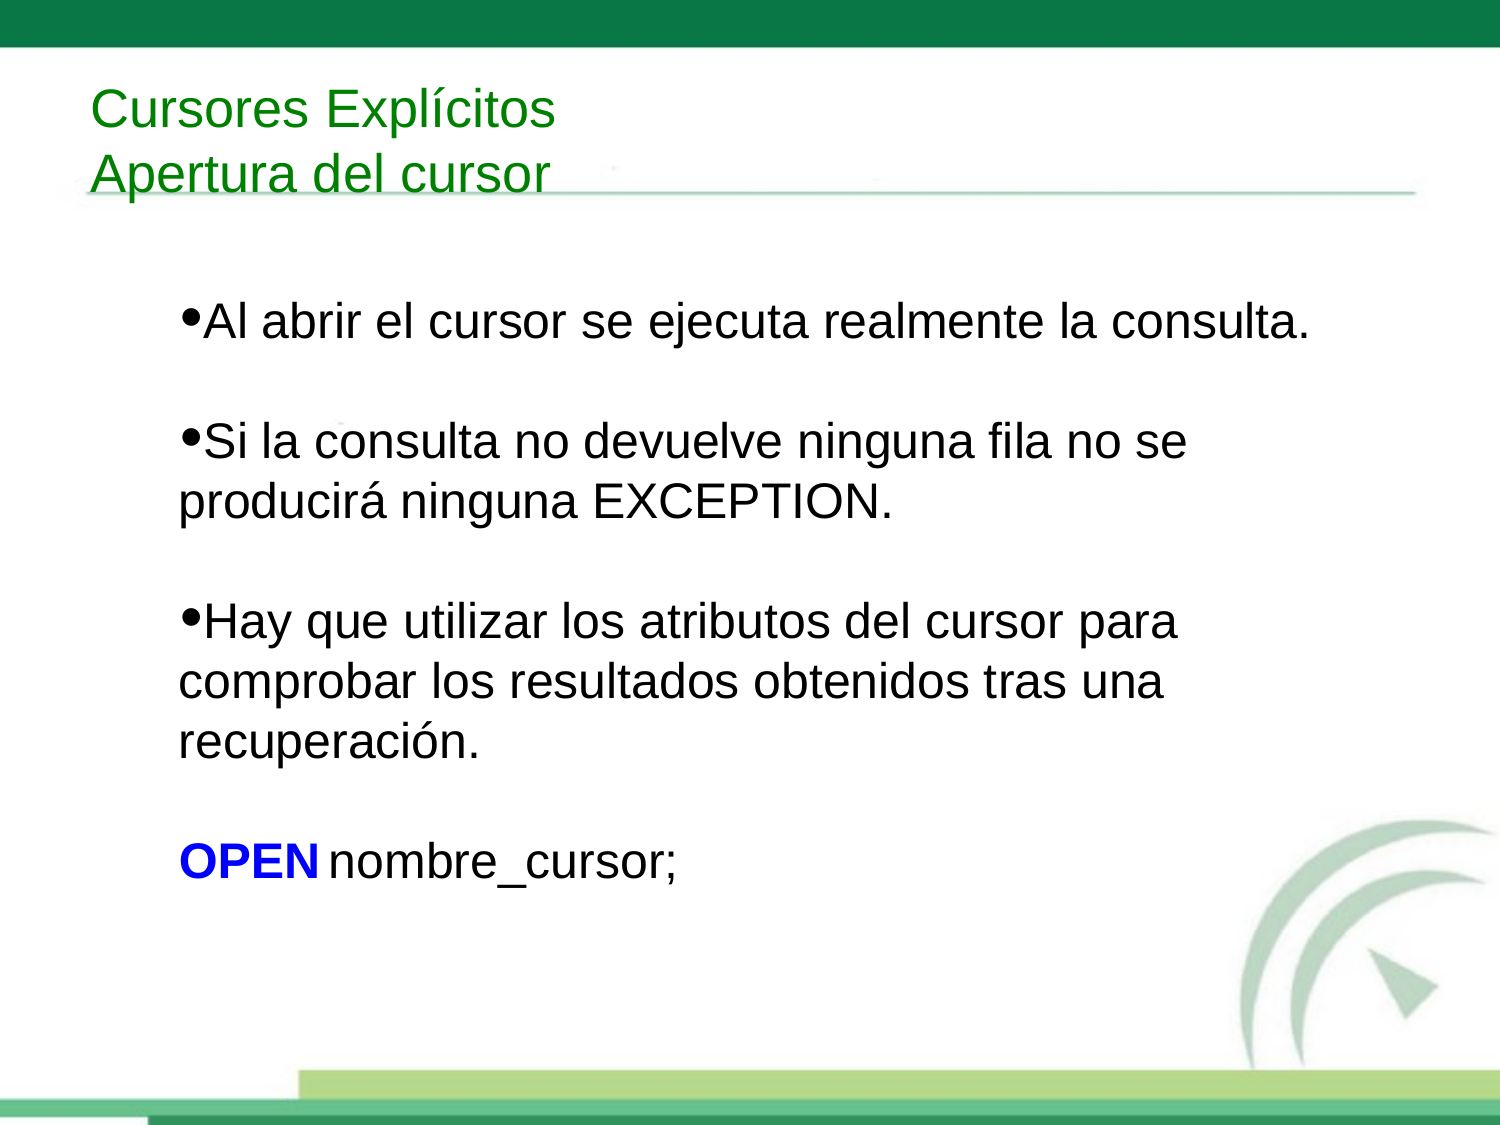

# Cursores Explícitos Apertura del cursor
Al abrir el cursor se ejecuta realmente la consulta.
Si la consulta no devuelve ninguna fila no se producirá ninguna EXCEPTION.
Hay que utilizar los atributos del cursor para comprobar los resultados obtenidos tras una recuperación.
OPEN	nombre_cursor;